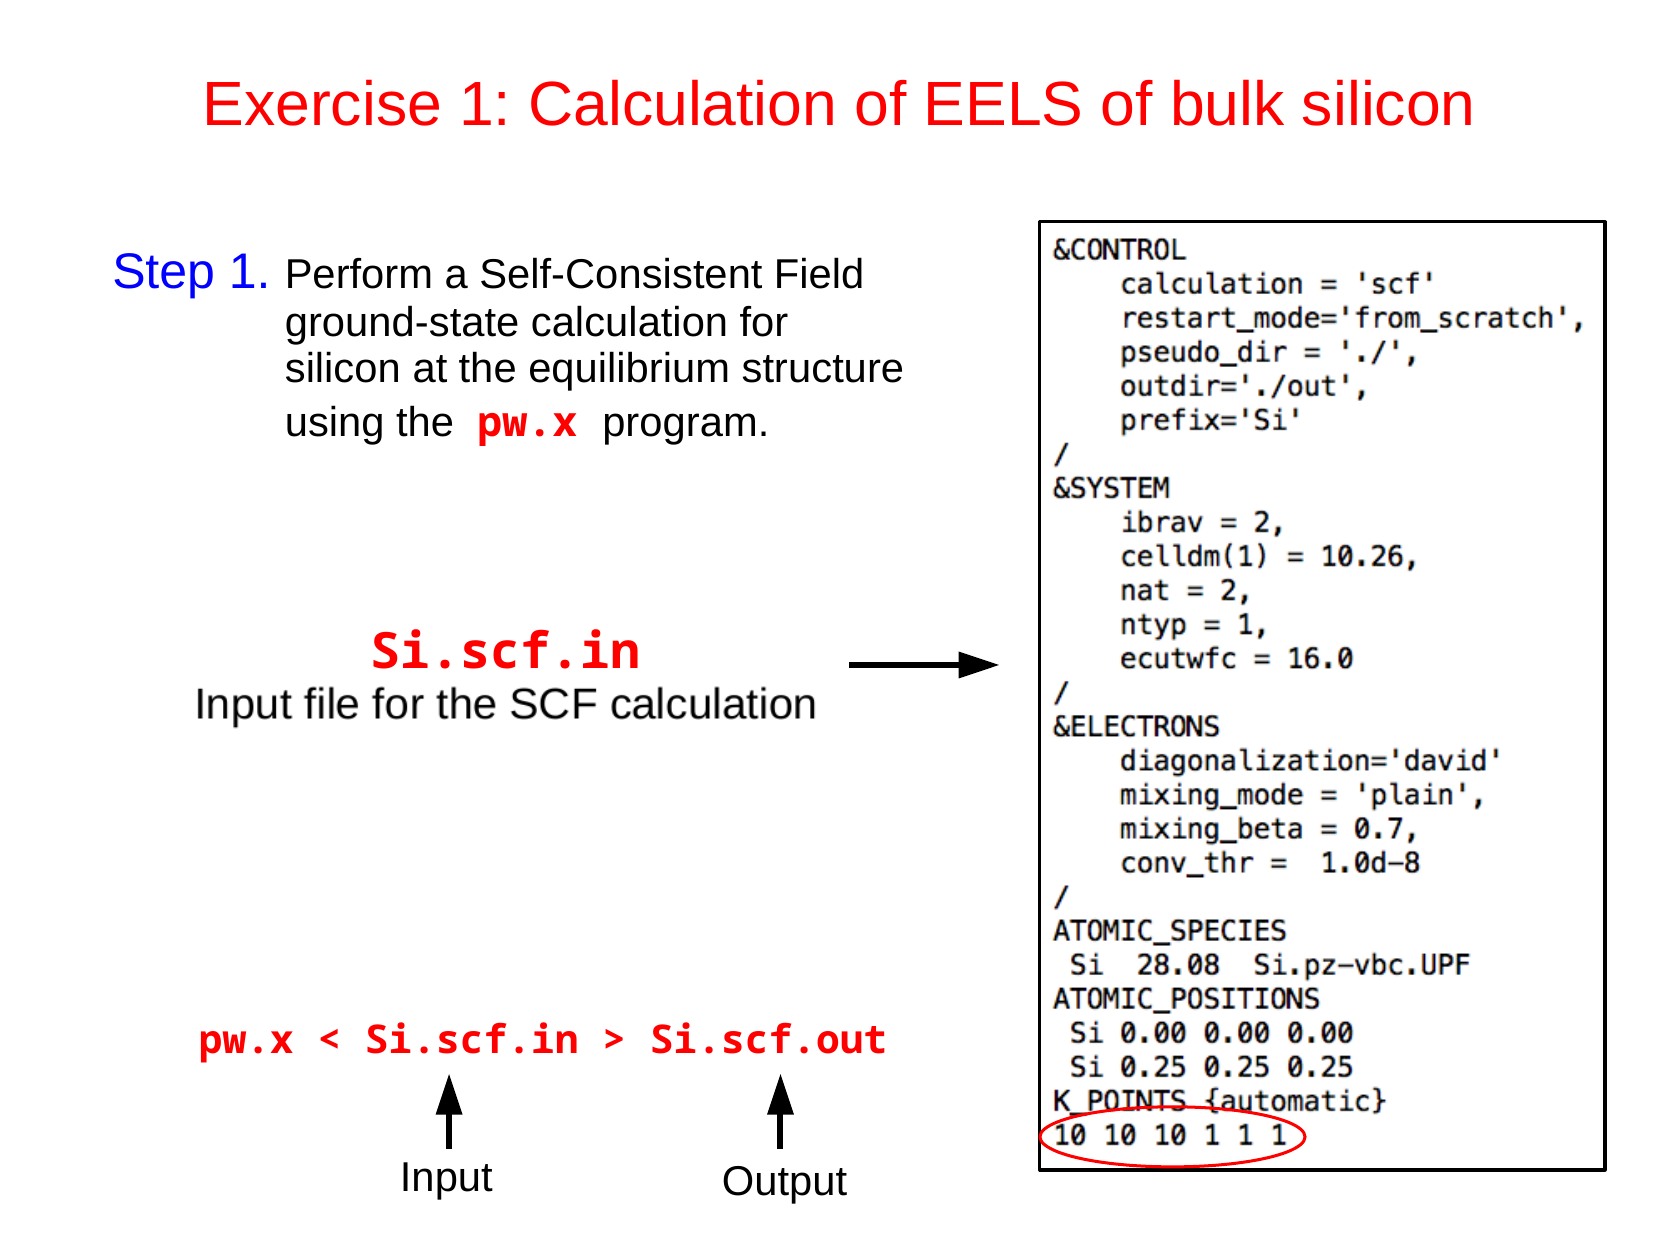

# Exercise 1: Calculation of EELS of bulk silicon
Step 1. Perform a Self-Consistent Field ground-state calculation for silicon at the equilibrium structure using the pw.x program.
Si.scf.in
 pw.x < Si.scf.in > Si.scf.out
Input
Output